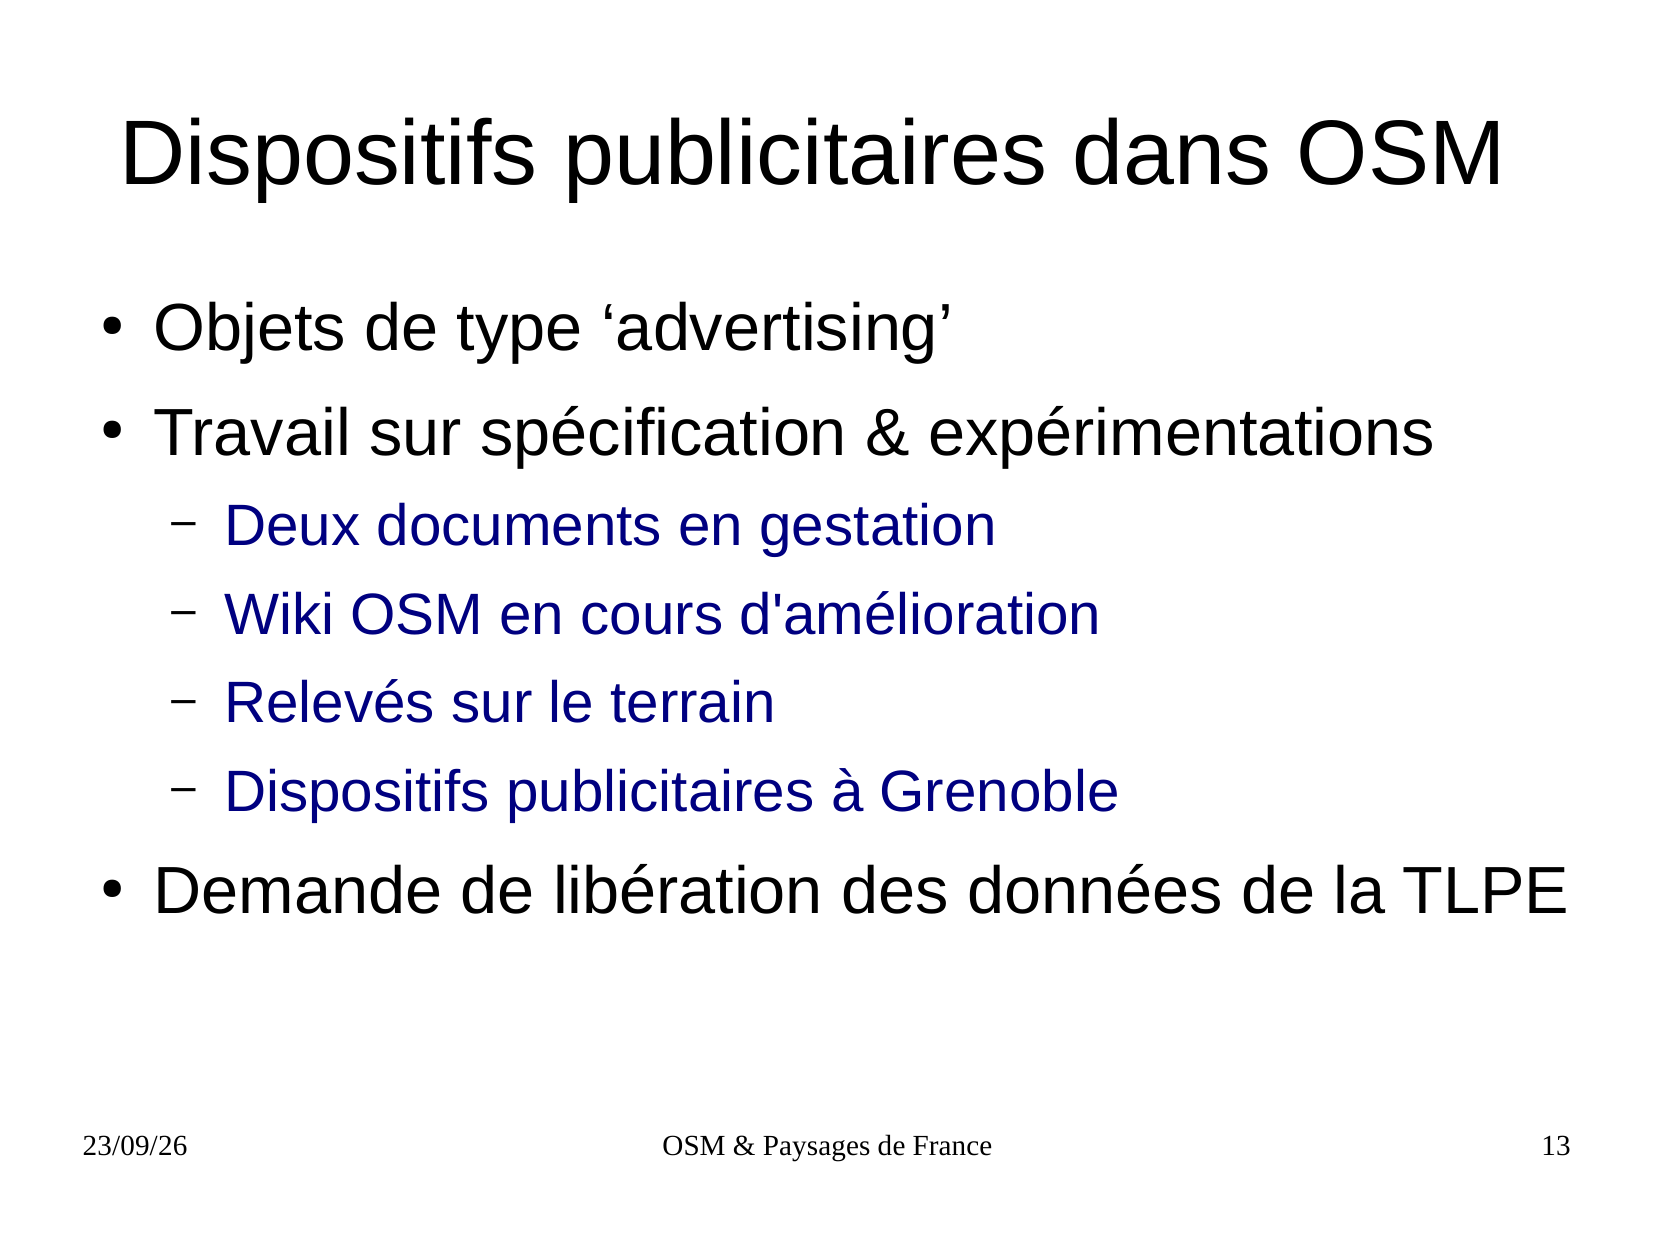

# Dispositifs publicitaires dans OSM
Objets de type ‘advertising’
Travail sur spécification & expérimentations
Deux documents en gestation
Wiki OSM en cours d'amélioration
Relevés sur le terrain
Dispositifs publicitaires à Grenoble
Demande de libération des données de la TLPE
OSM & Paysages de France
13